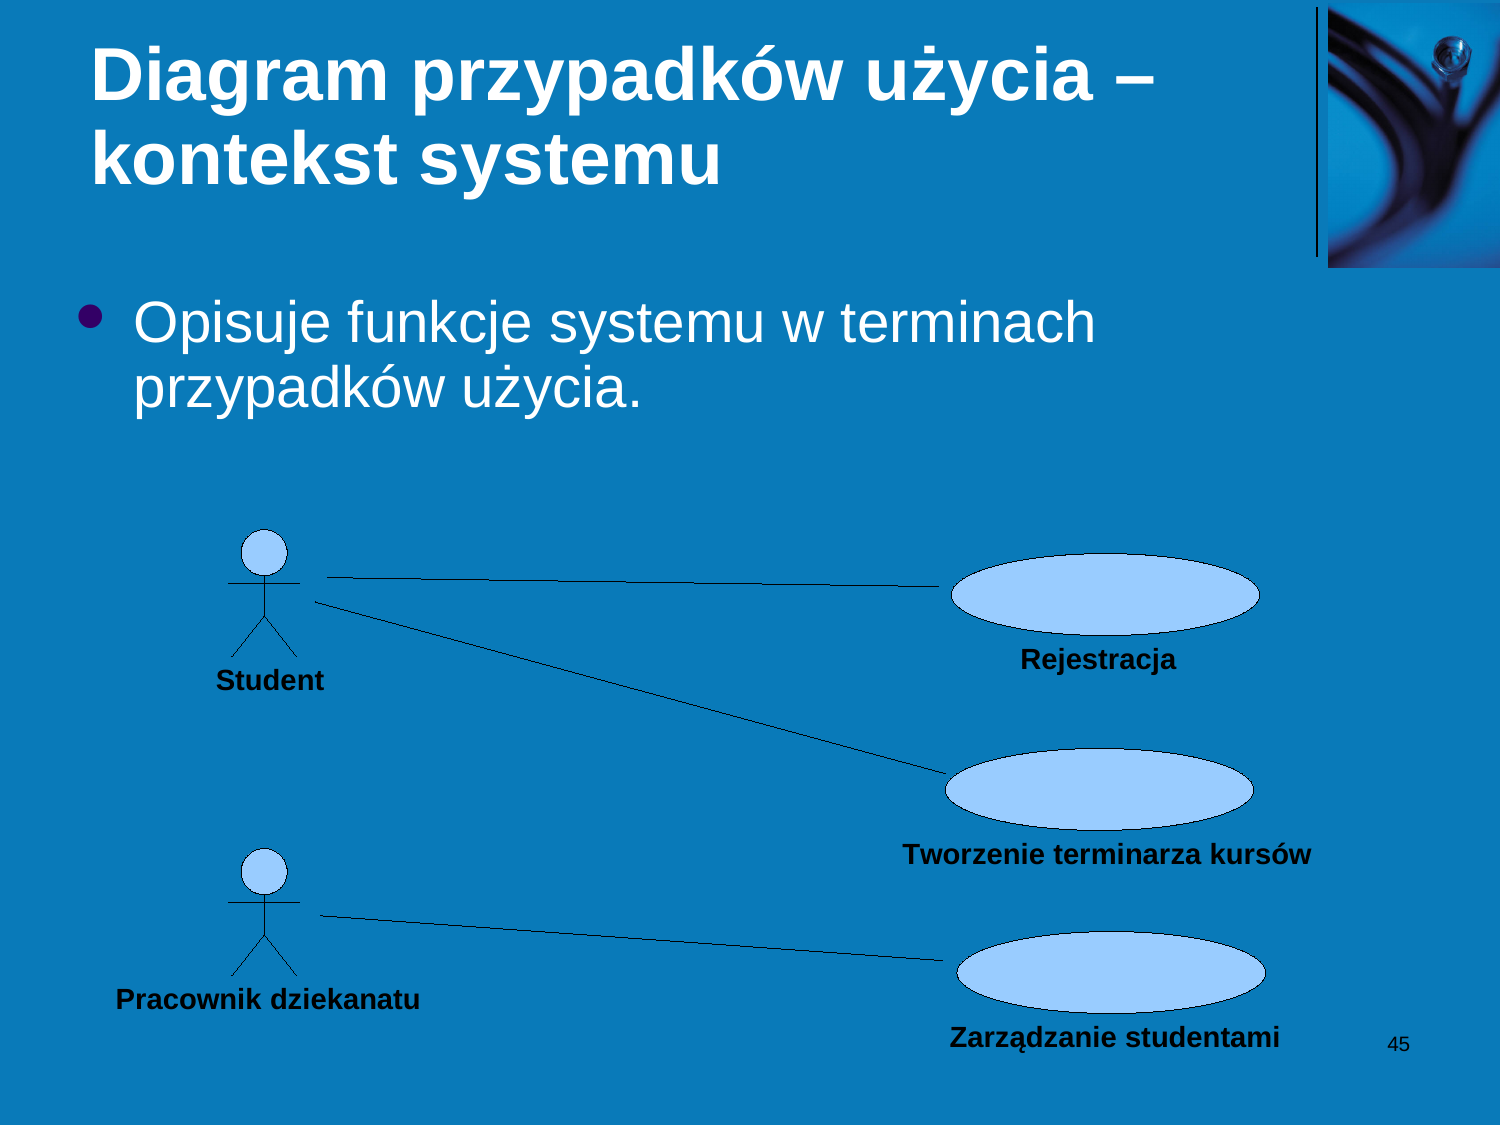

# Diagram przypadków użycia – kontekst systemu
Opisuje funkcje systemu w terminach przypadków użycia.
Rejestracja
Student
Tworzenie terminarza kursów
Pracownik dziekanatu
Zarządzanie studentami
45